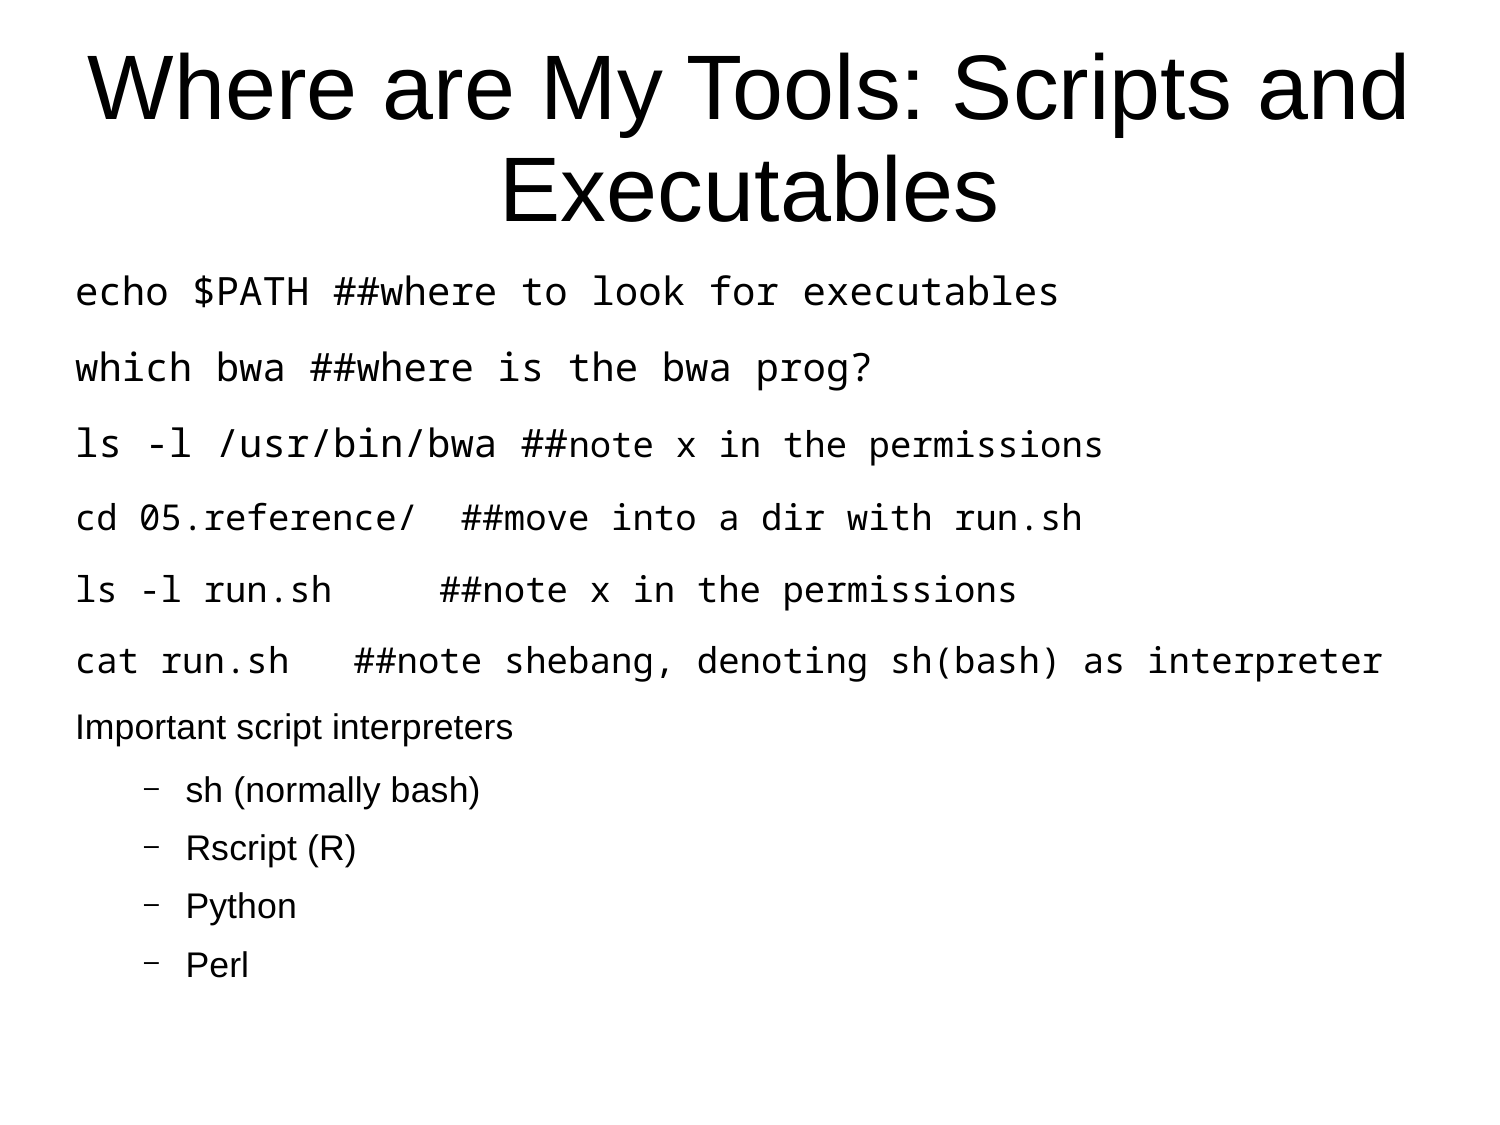

# Where are My Tools: Scripts and Executables
echo $PATH ##where to look for executables
which bwa ##where is the bwa prog?
ls -l /usr/bin/bwa ##note x in the permissions
cd 05.reference/ ##move into a dir with run.sh
ls -l run.sh ##note x in the permissions
cat run.sh ##note shebang, denoting sh(bash) as interpreter
Important script interpreters
sh (normally bash)
Rscript (R)
Python
Perl